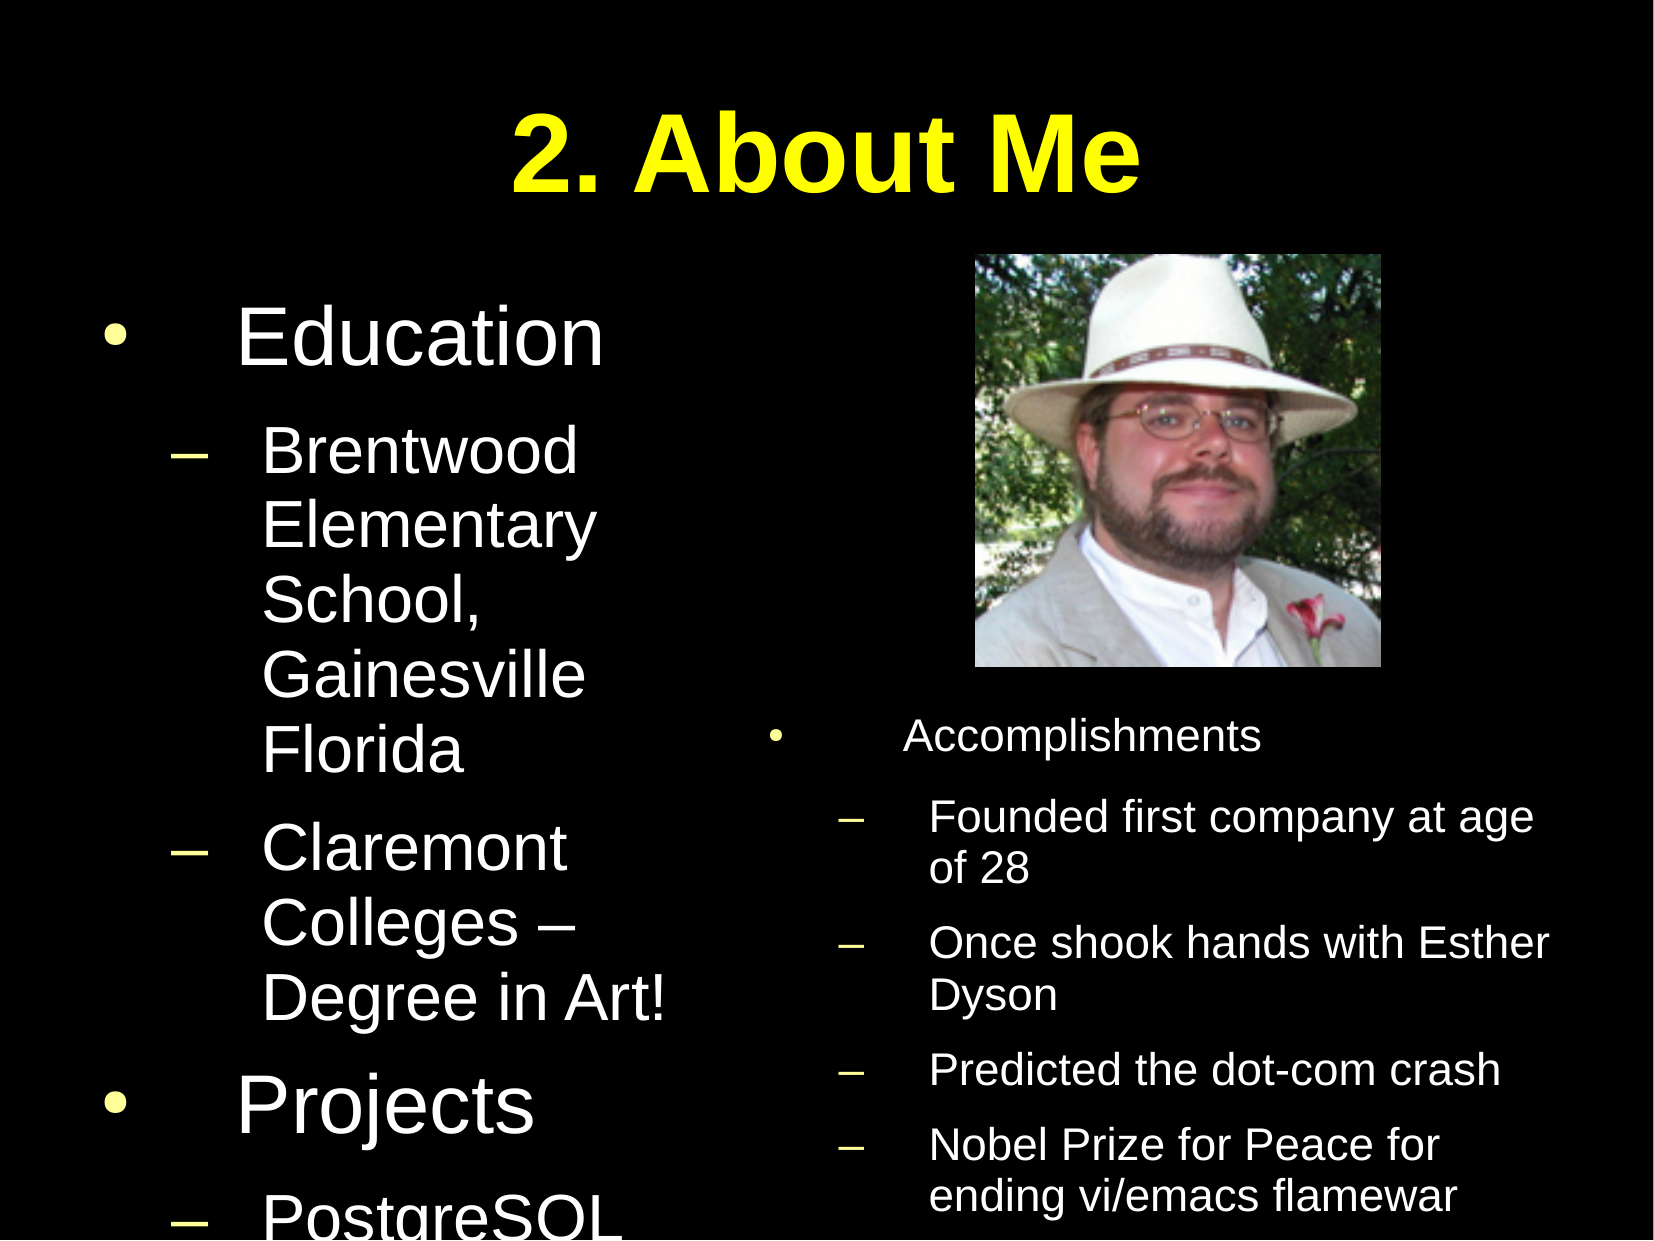

# 2. About Me
Education
Brentwood Elementary School, Gainesville Florida
Claremont Colleges – Degree in Art!
Projects
PostgreSQL database project
CivicDB
Noisebridge
pgReplay
Accomplishments
Founded first company at age of 28
Once shook hands with Esther Dyson
Predicted the dot-com crash
Nobel Prize for Peace for ending vi/emacs flamewar